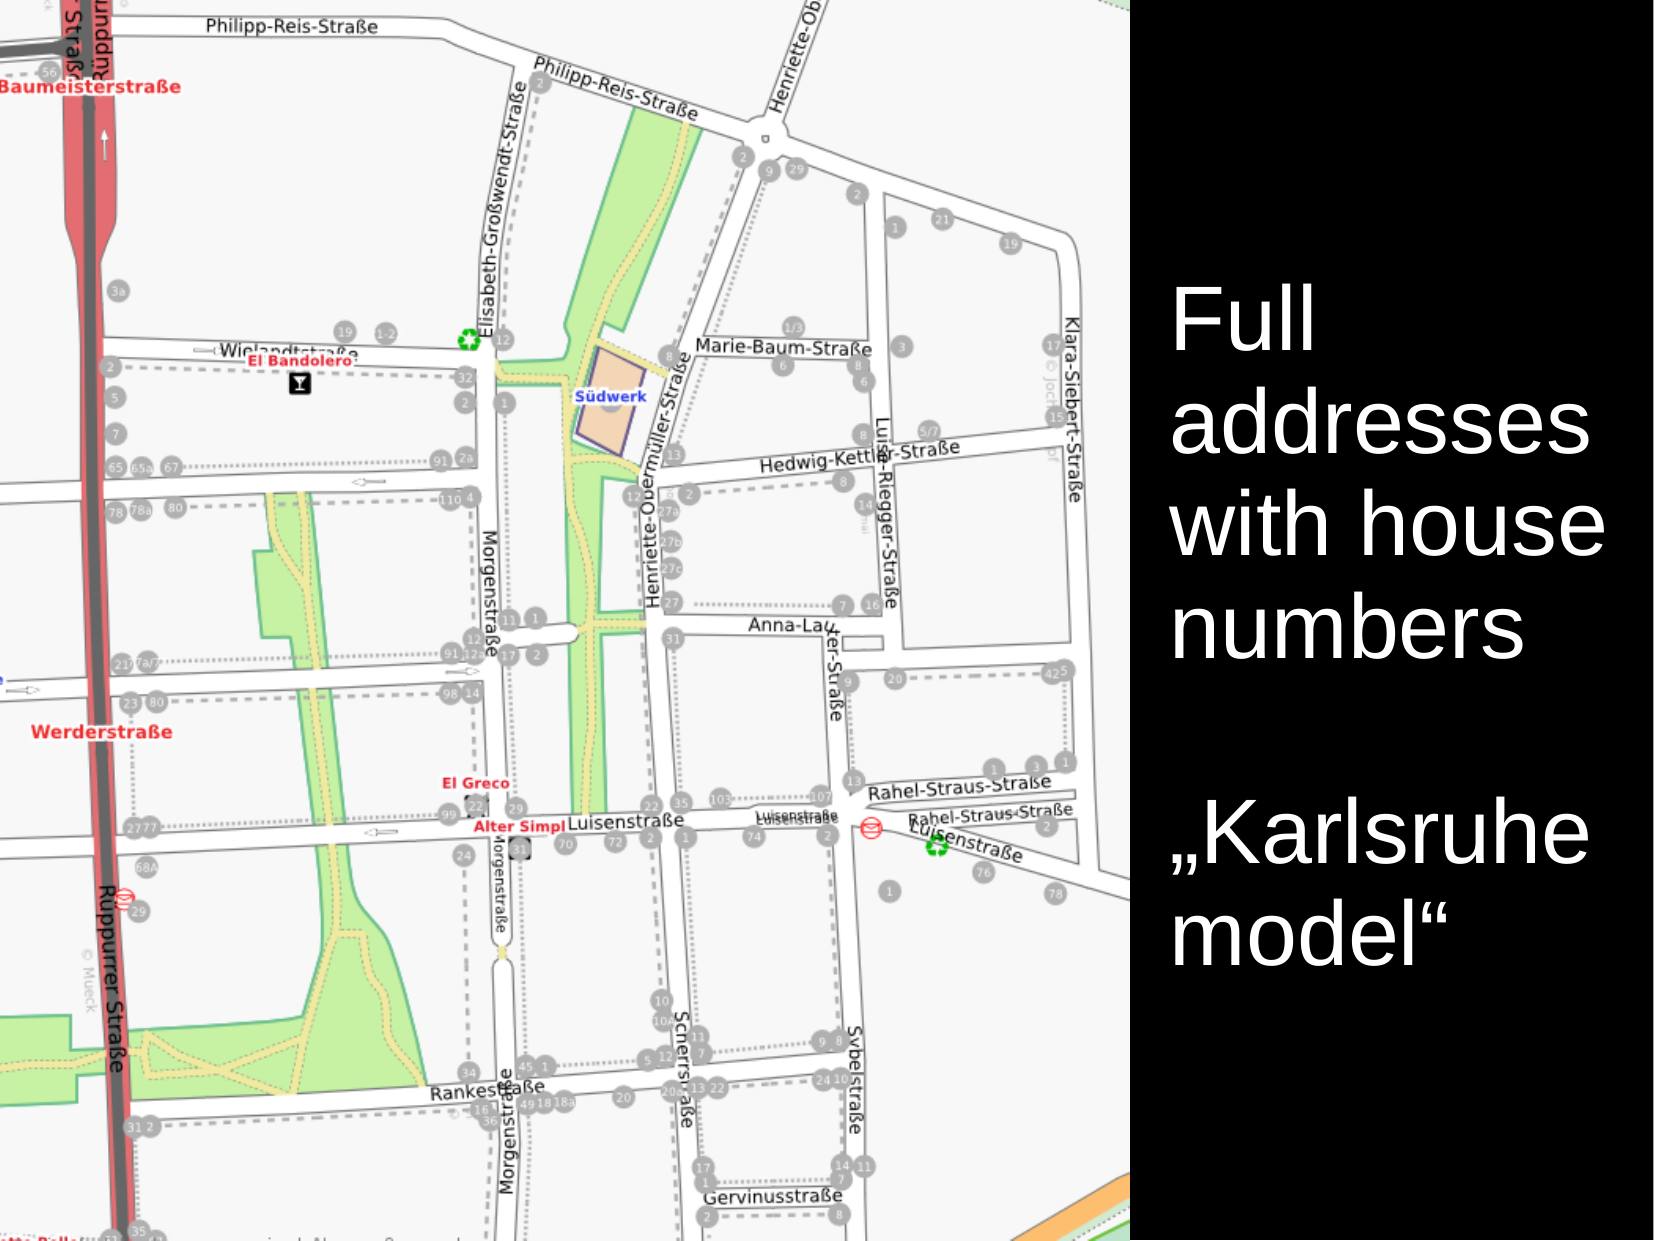

# Full addresses with house numbers „Karlsruhe model“